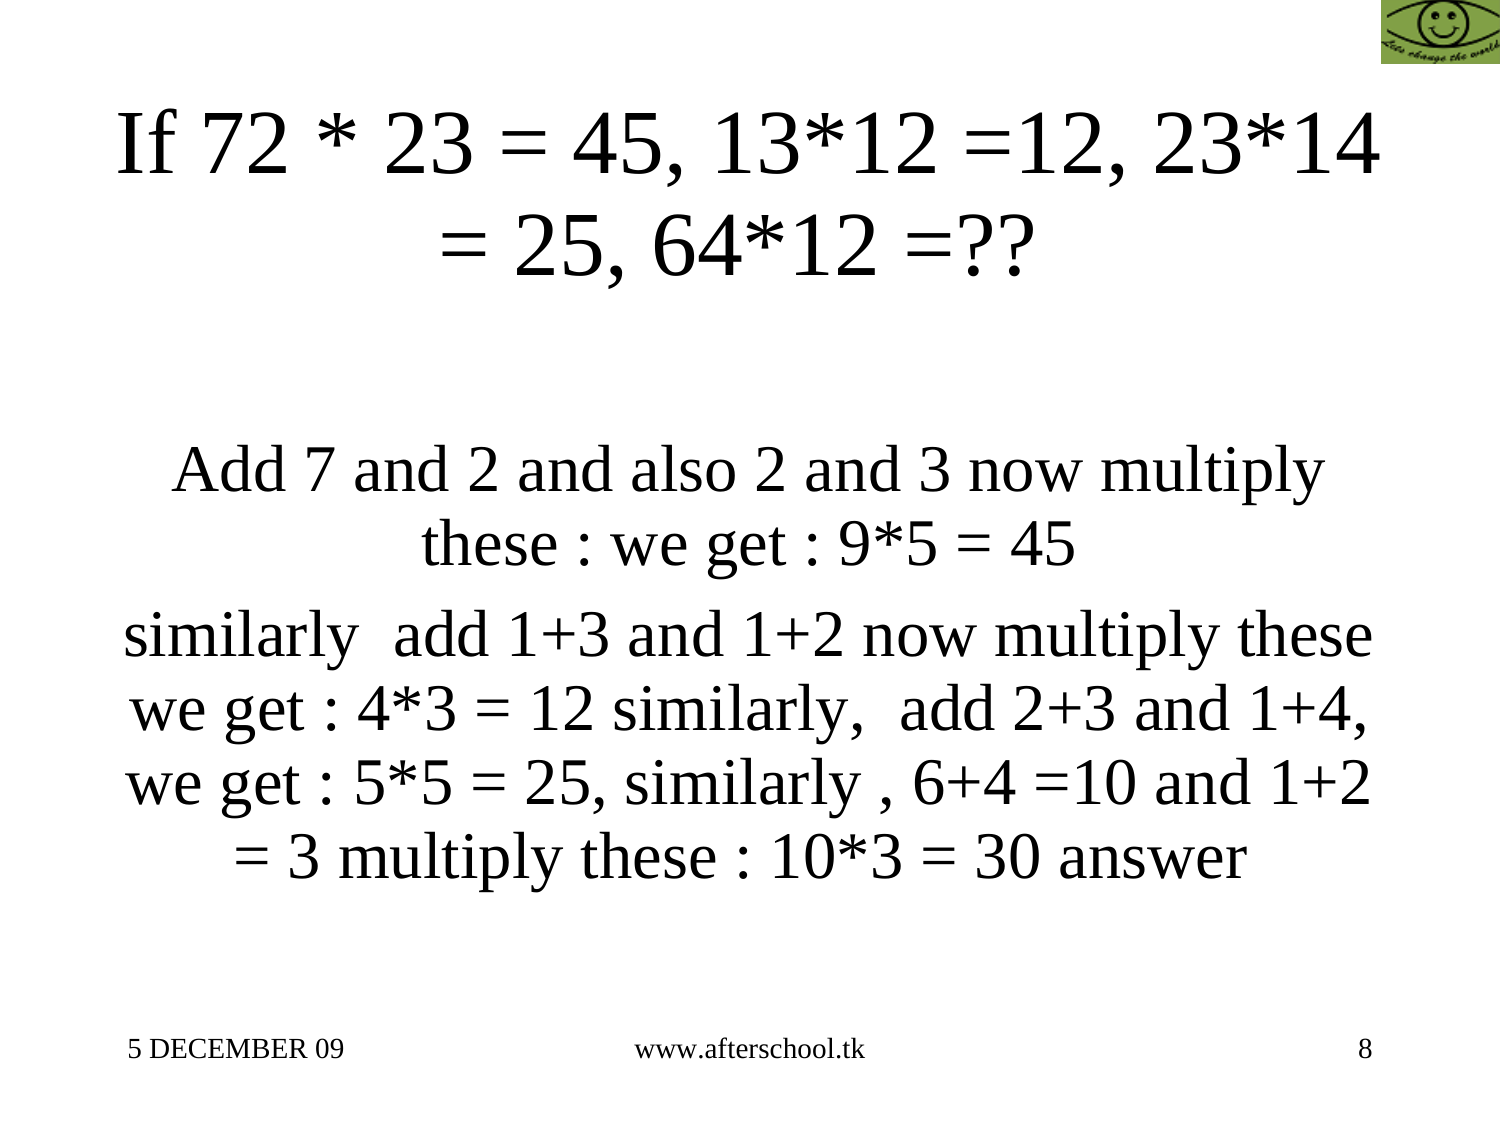

# If 72 * 23 = 45, 13*12 =12, 23*14 = 25, 64*12 =??
Add 7 and 2 and also 2 and 3 now multiply these : we get : 9*5 = 45
similarly add 1+3 and 1+2 now multiply these we get : 4*3 = 12 similarly, add 2+3 and 1+4, we get : 5*5 = 25, similarly , 6+4 =10 and 1+2 = 3 multiply these : 10*3 = 30 answer
MFI Seminar Jain PG College
AFTERSCHOOOL centre for social entrepreneurship
8